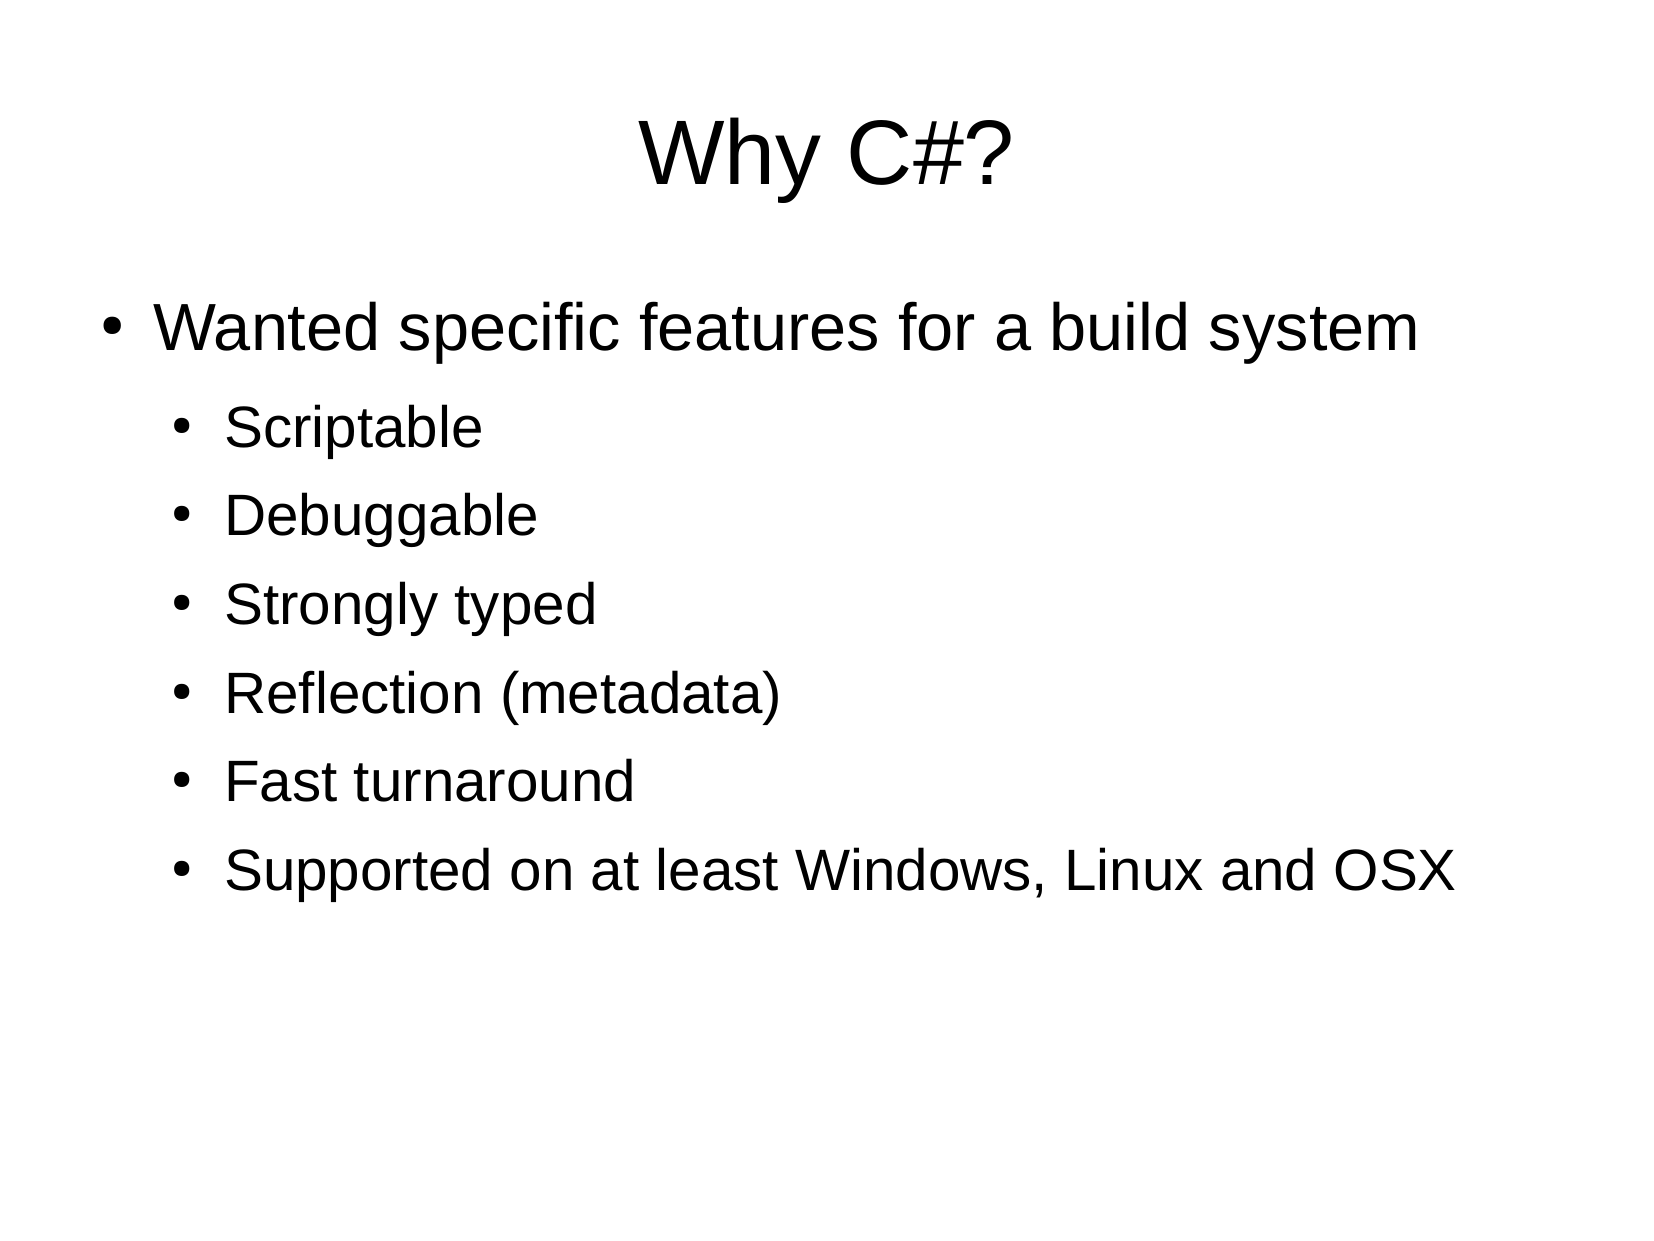

# Why C#?
Wanted specific features for a build system
Scriptable
Debuggable
Strongly typed
Reflection (metadata)
Fast turnaround
Supported on at least Windows, Linux and OSX